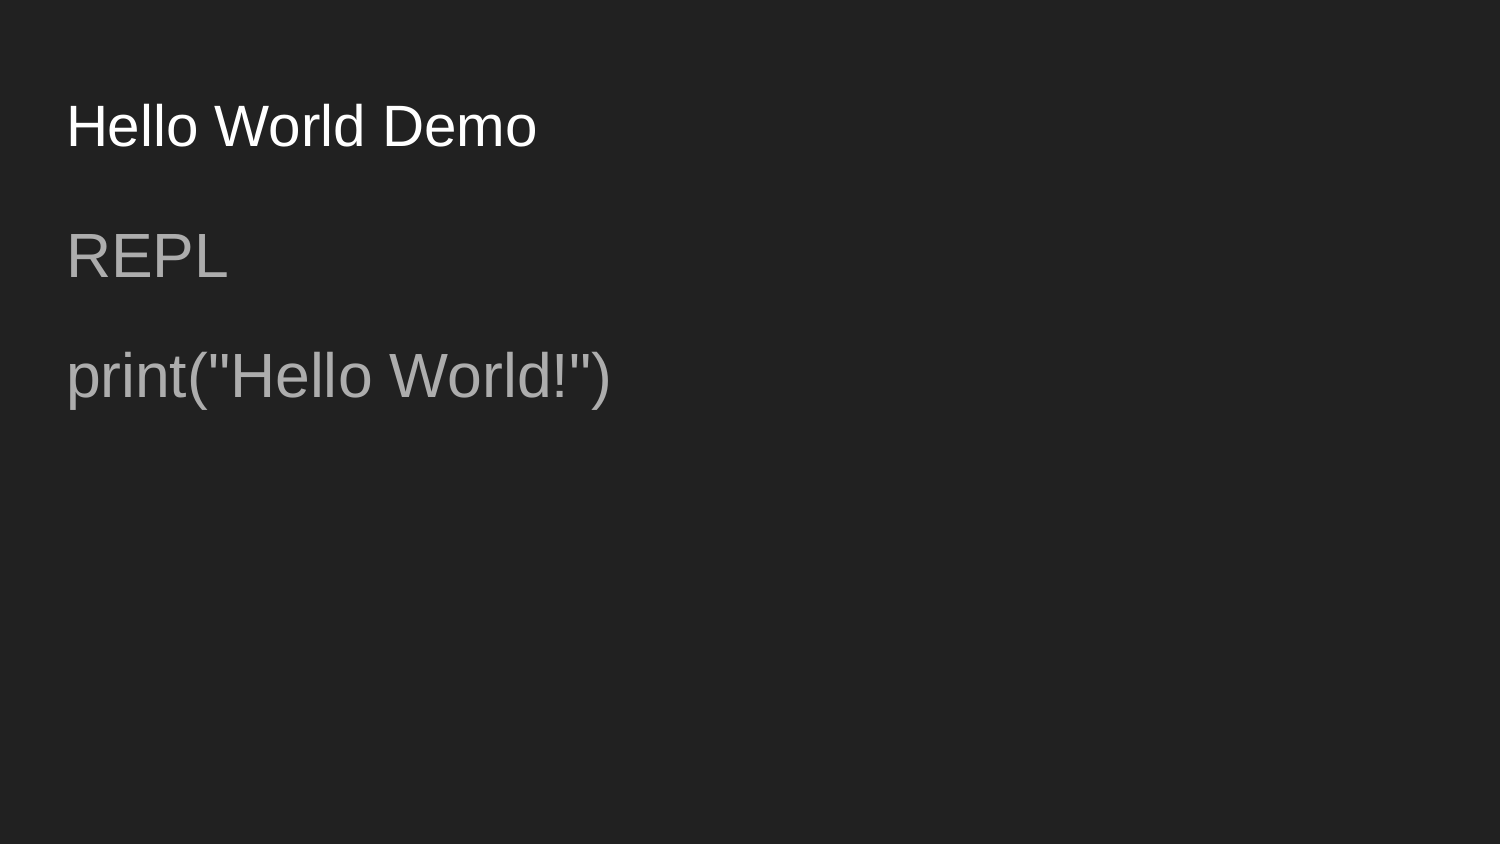

# Hello World Demo
REPL
print("Hello World!")